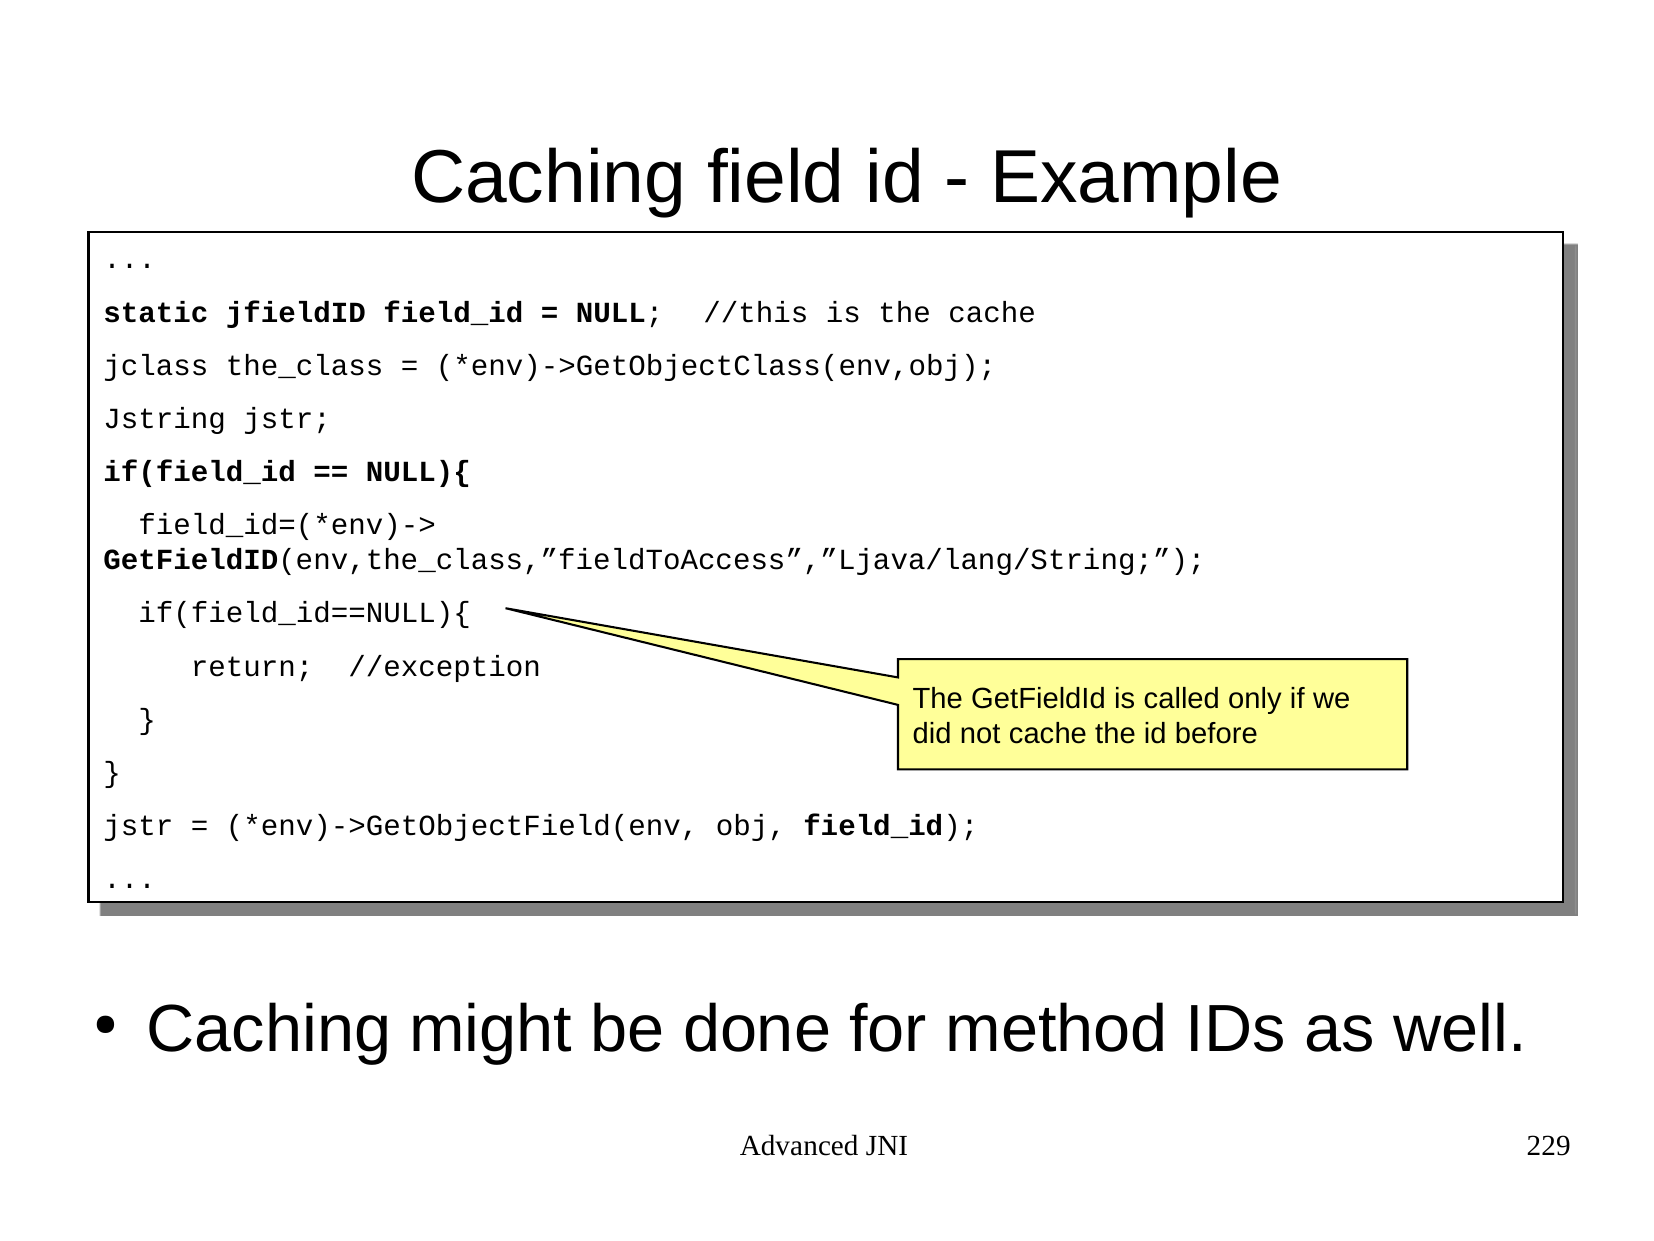

# Caching field id - Example
...
static jfieldID field_id = NULL;	//this is the cache
jclass the_class = (*env)->GetObjectClass(env,obj);
Jstring jstr;
if(field_id == NULL){
 field_id=(*env)-> 	GetFieldID(env,the_class,”fieldToAccess”,”Ljava/lang/String;”);
 if(field_id==NULL){
 return; //exception
 }
}
jstr = (*env)->GetObjectField(env, obj, field_id);
...
The GetFieldId is called only if we did not cache the id before
Caching might be done for method IDs as well.
Advanced JNI
229